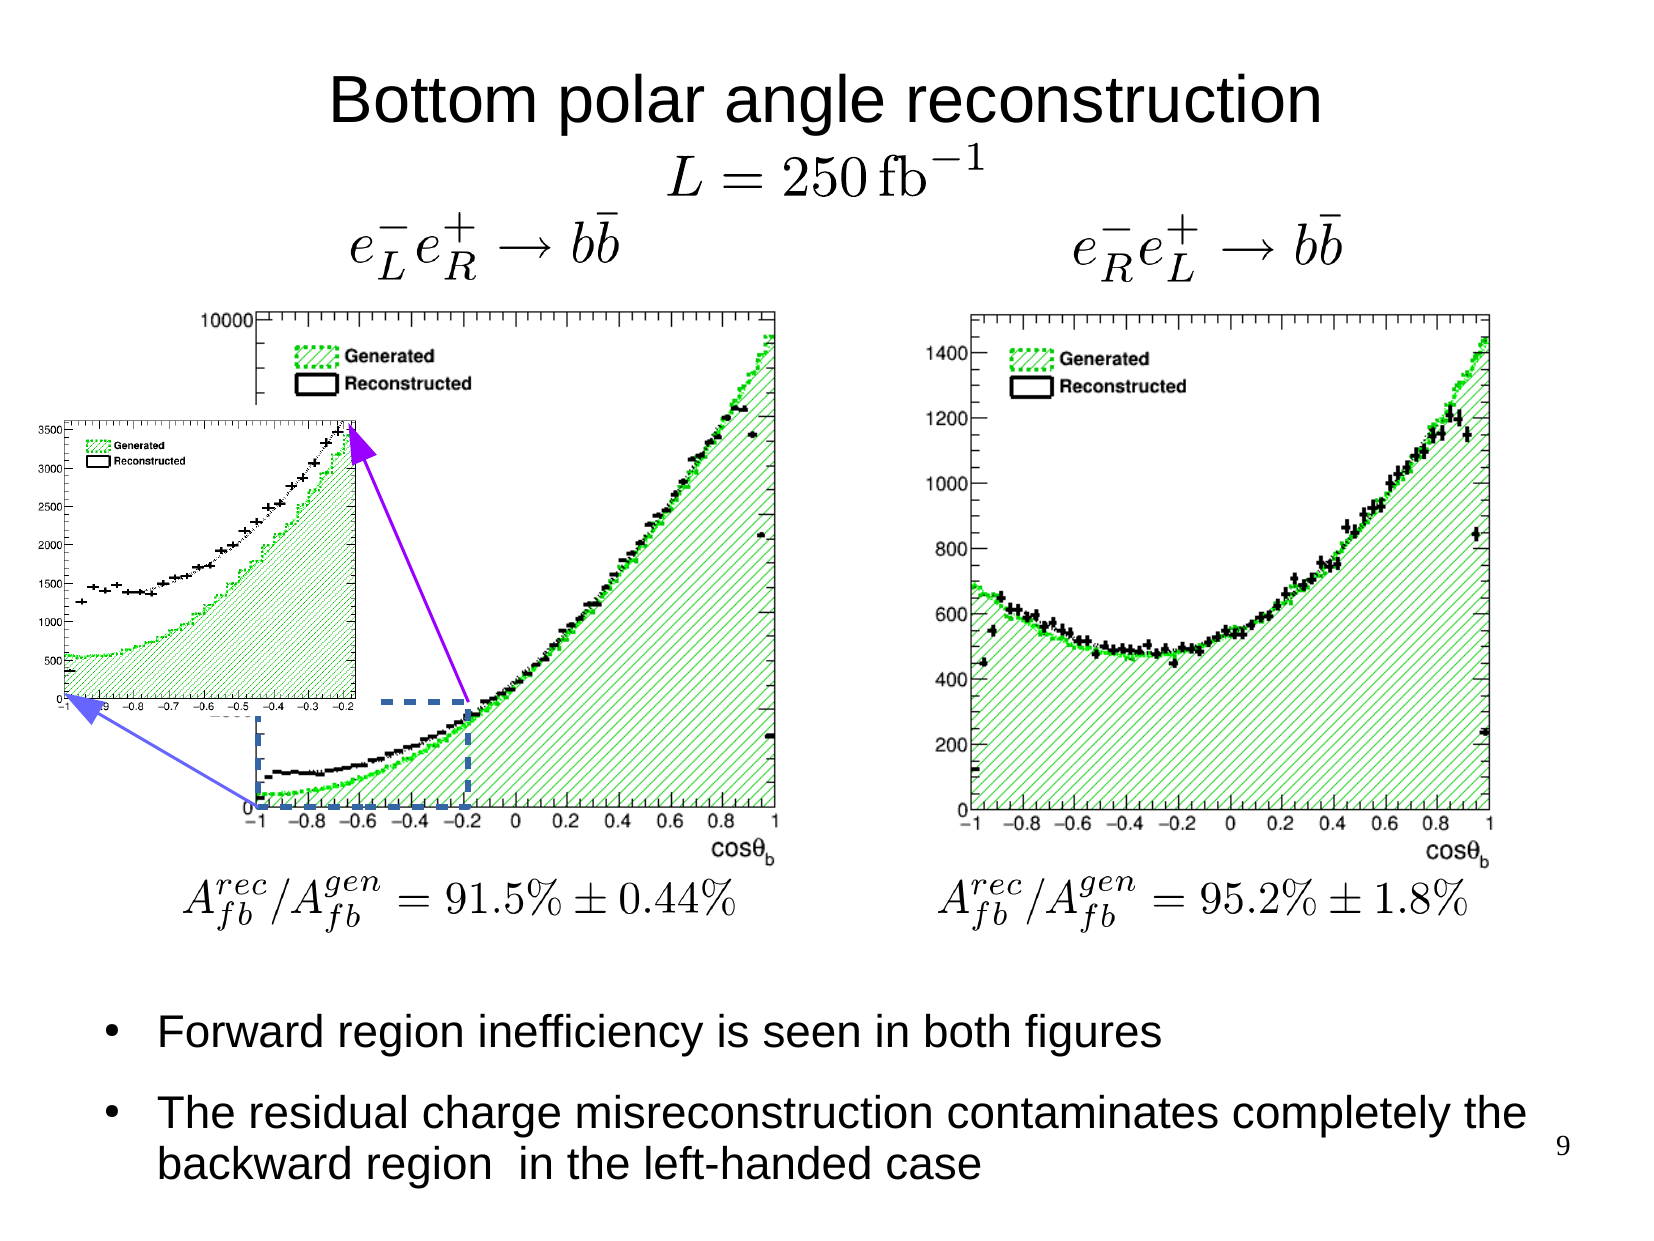

# Bottom polar angle reconstruction
Forward region inefficiency is seen in both figures
The residual charge misreconstruction contaminates completely the backward region in the left-handed case
9